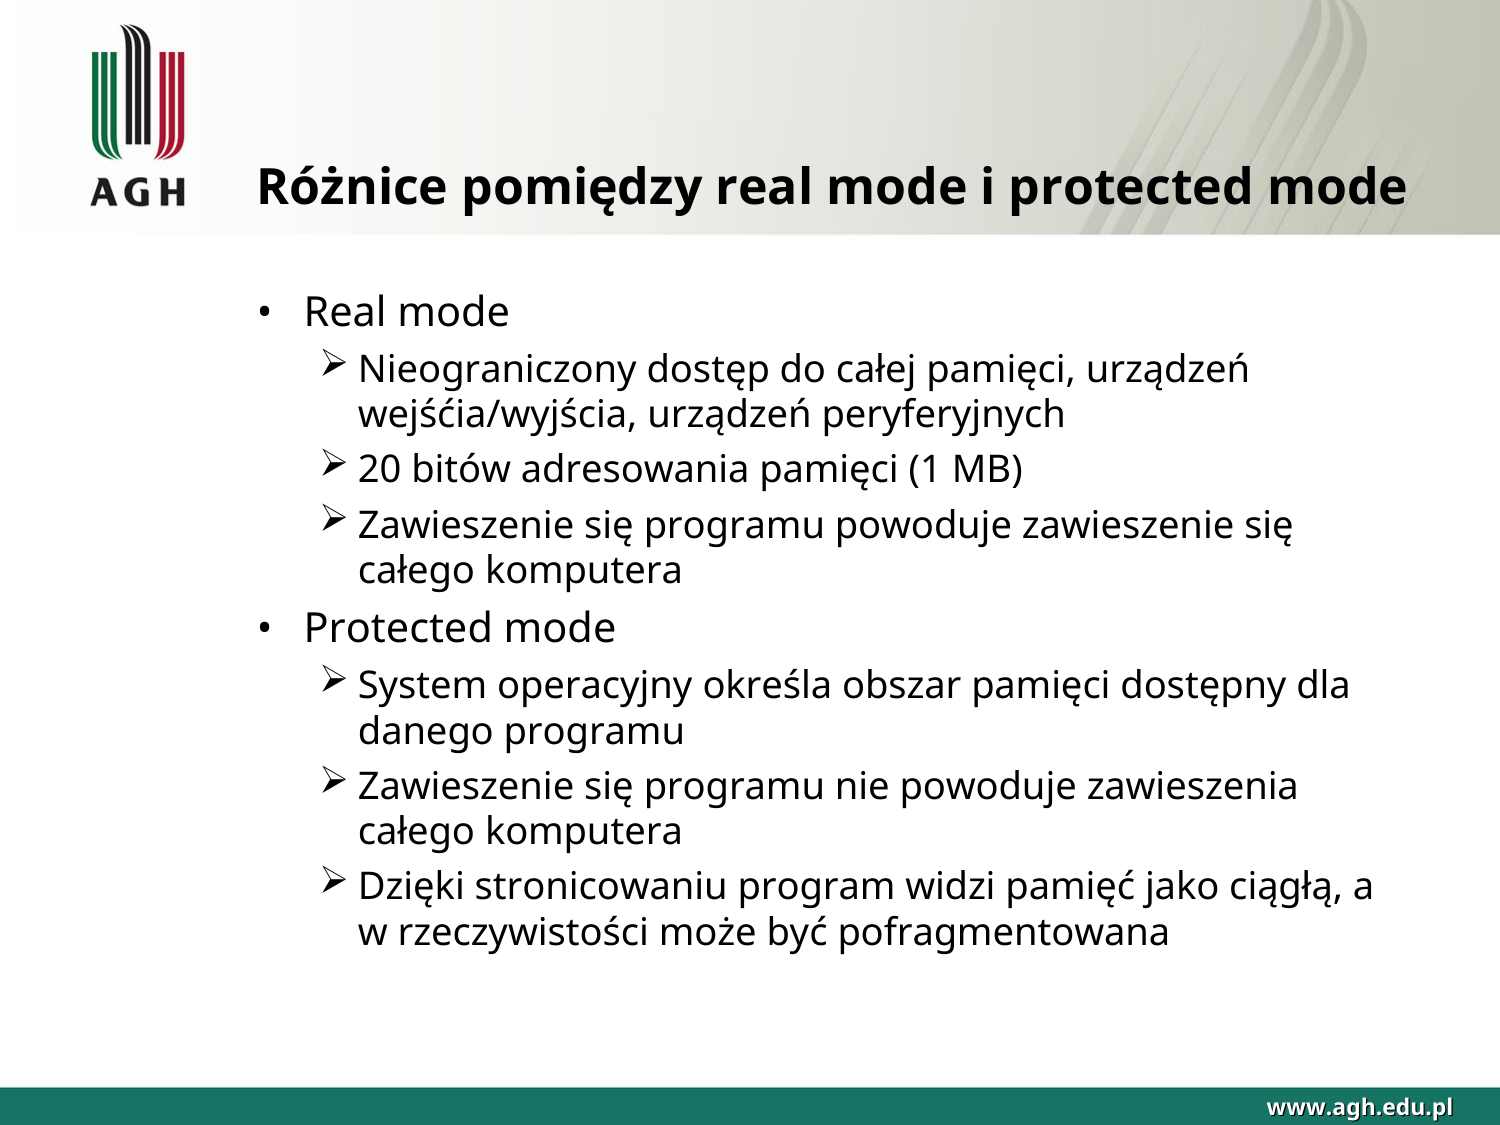

# Różnice pomiędzy real mode i protected mode
Real mode
Nieograniczony dostęp do całej pamięci, urządzeń wejśćia/wyjścia, urządzeń peryferyjnych
20 bitów adresowania pamięci (1 MB)
Zawieszenie się programu powoduje zawieszenie się całego komputera
Protected mode
System operacyjny określa obszar pamięci dostępny dla danego programu
Zawieszenie się programu nie powoduje zawieszenia całego komputera
Dzięki stronicowaniu program widzi pamięć jako ciągłą, a w rzeczywistości może być pofragmentowana
www.agh.edu.pl